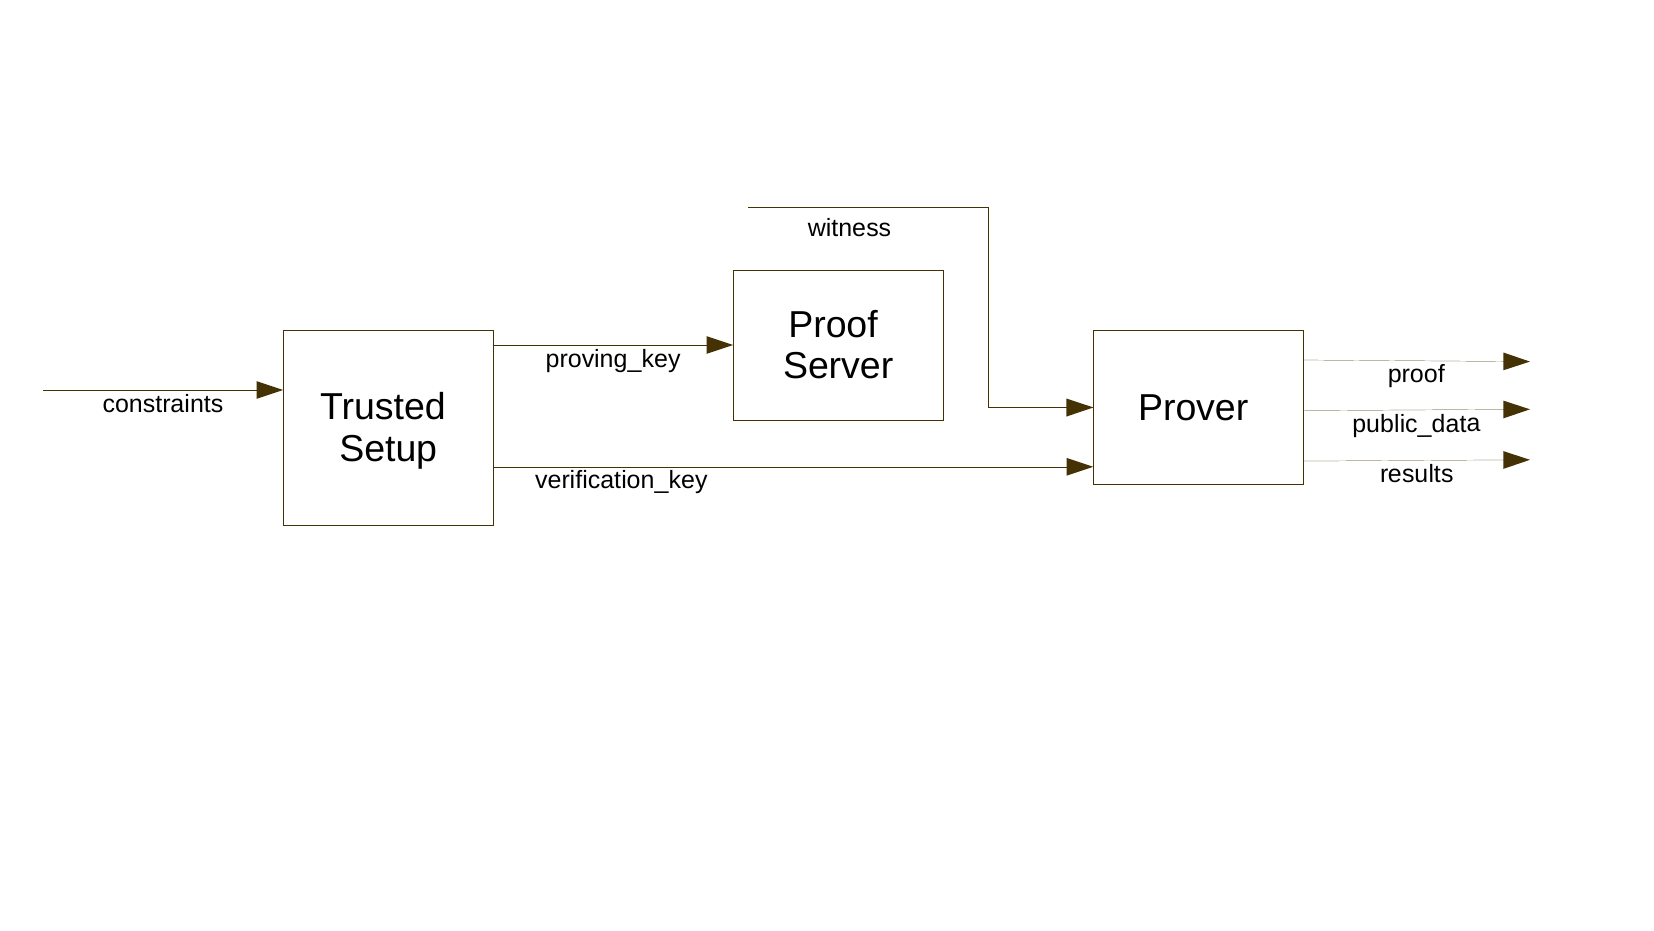

witness
Proof
Server
Trusted
Setup
Prover
proving_key
proof
constraints
public_data
results
 verification_key